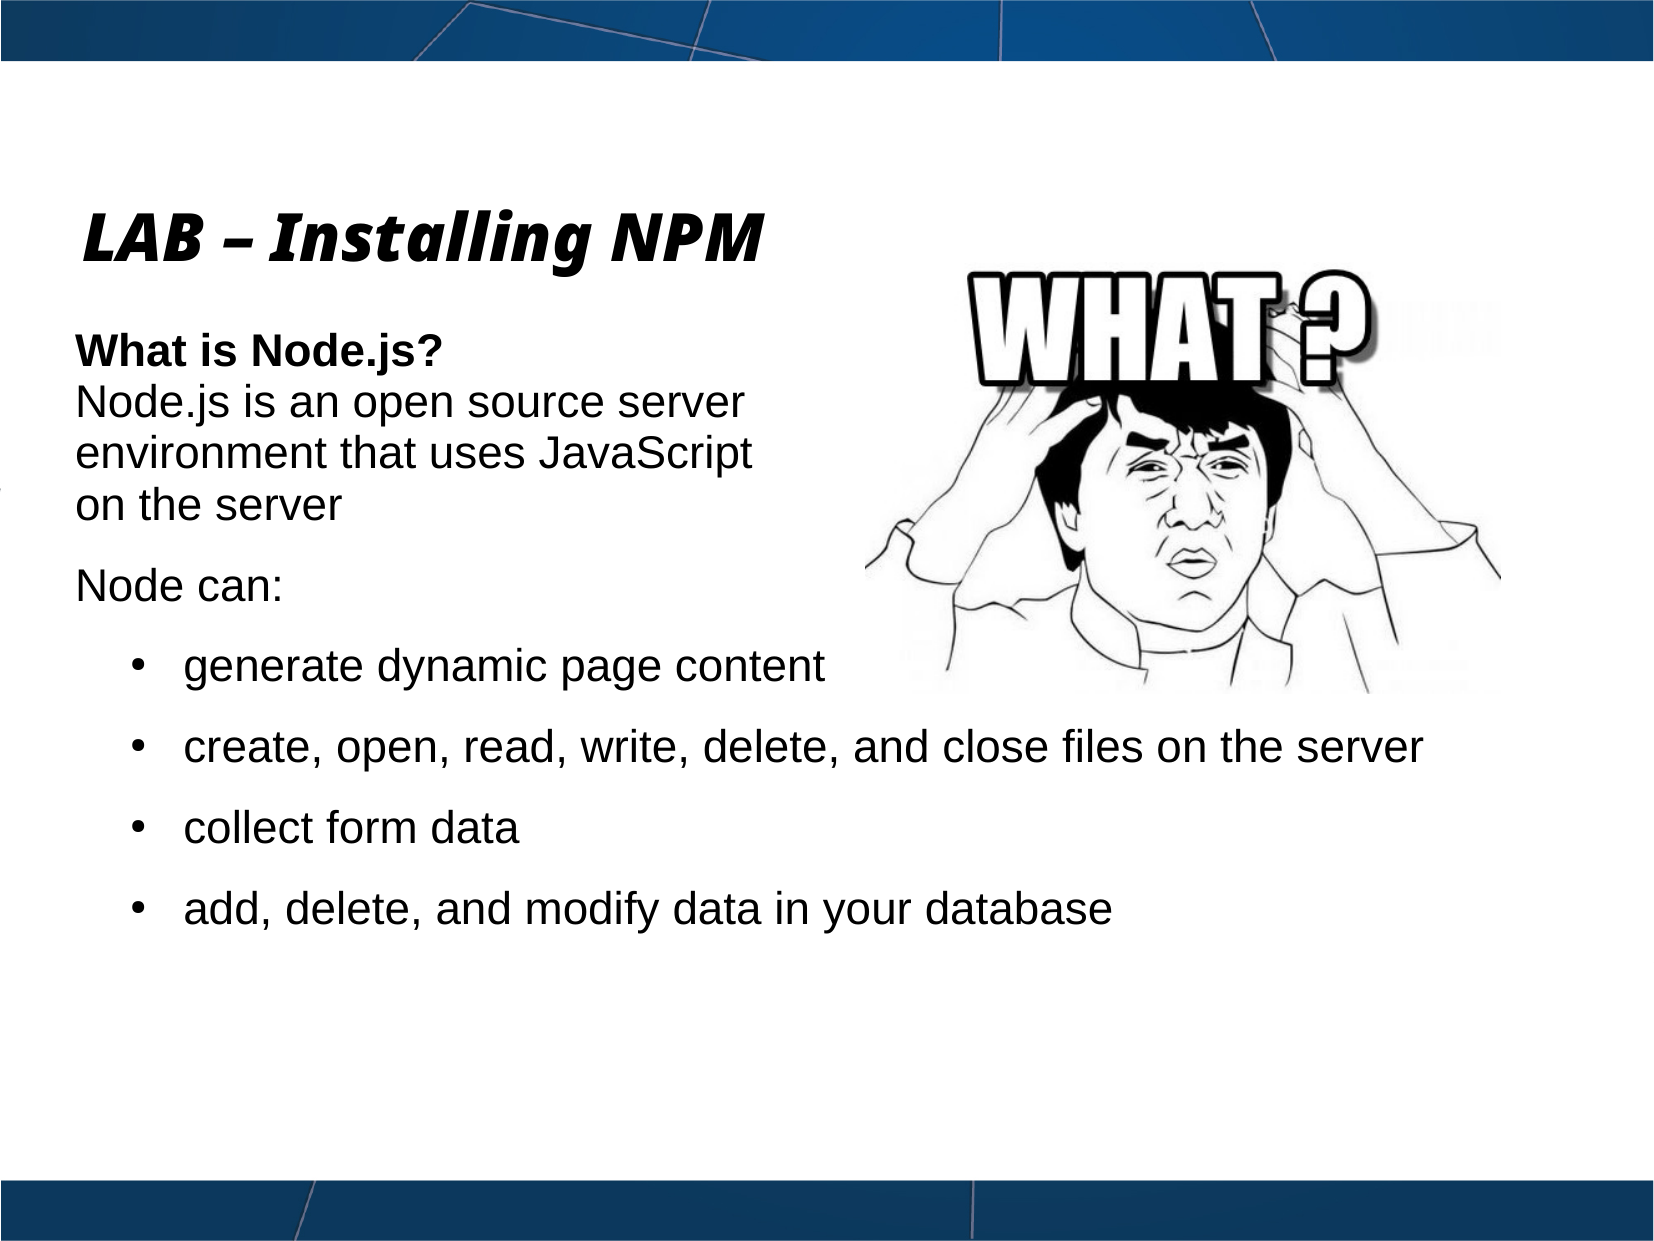

# LAB – Installing NPM
What is Node.js?
Node.js is an open source server
environment that uses JavaScript
on the server
Node can:
generate dynamic page content
create, open, read, write, delete, and close files on the server
collect form data
add, delete, and modify data in your database